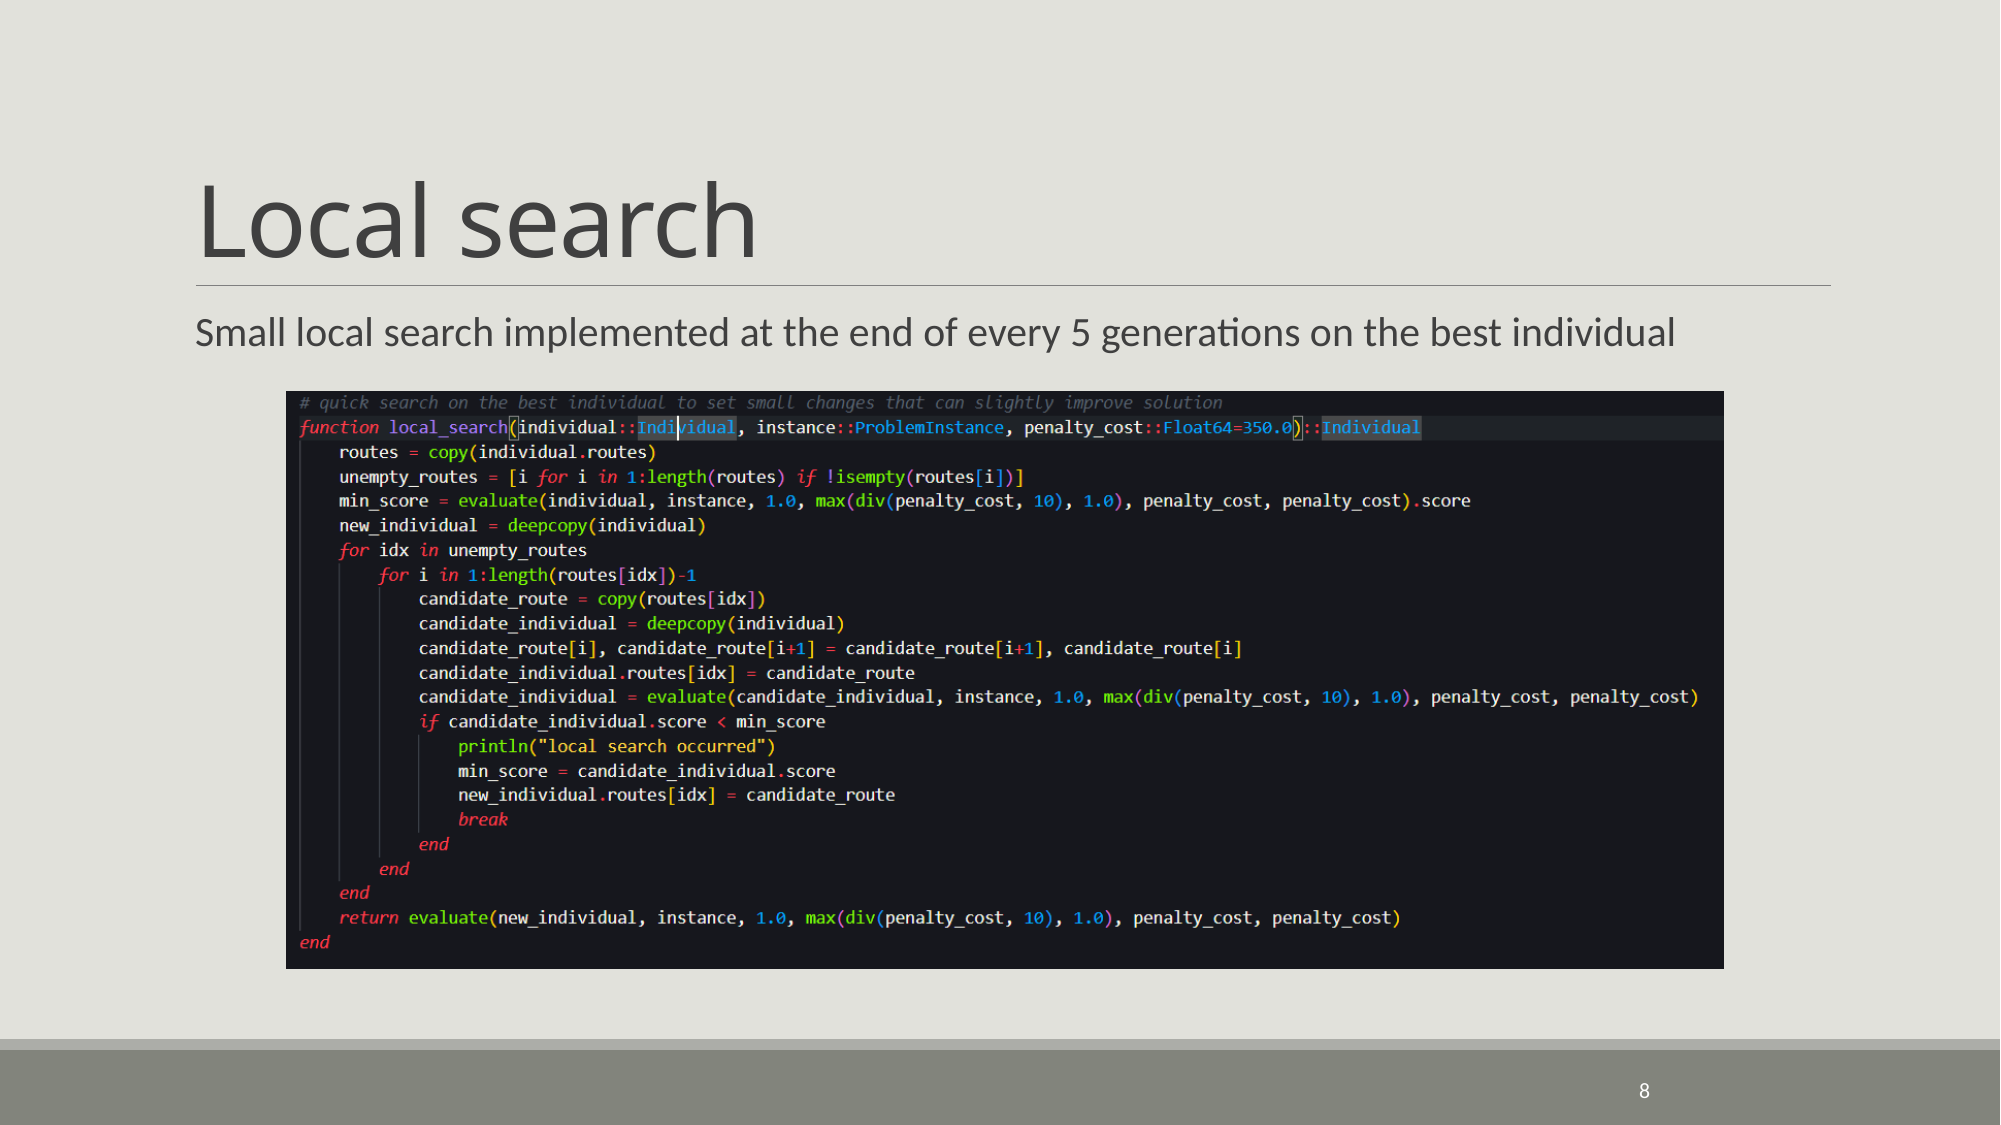

# Local search
Small local search implemented at the end of every 5 generations on the best individual